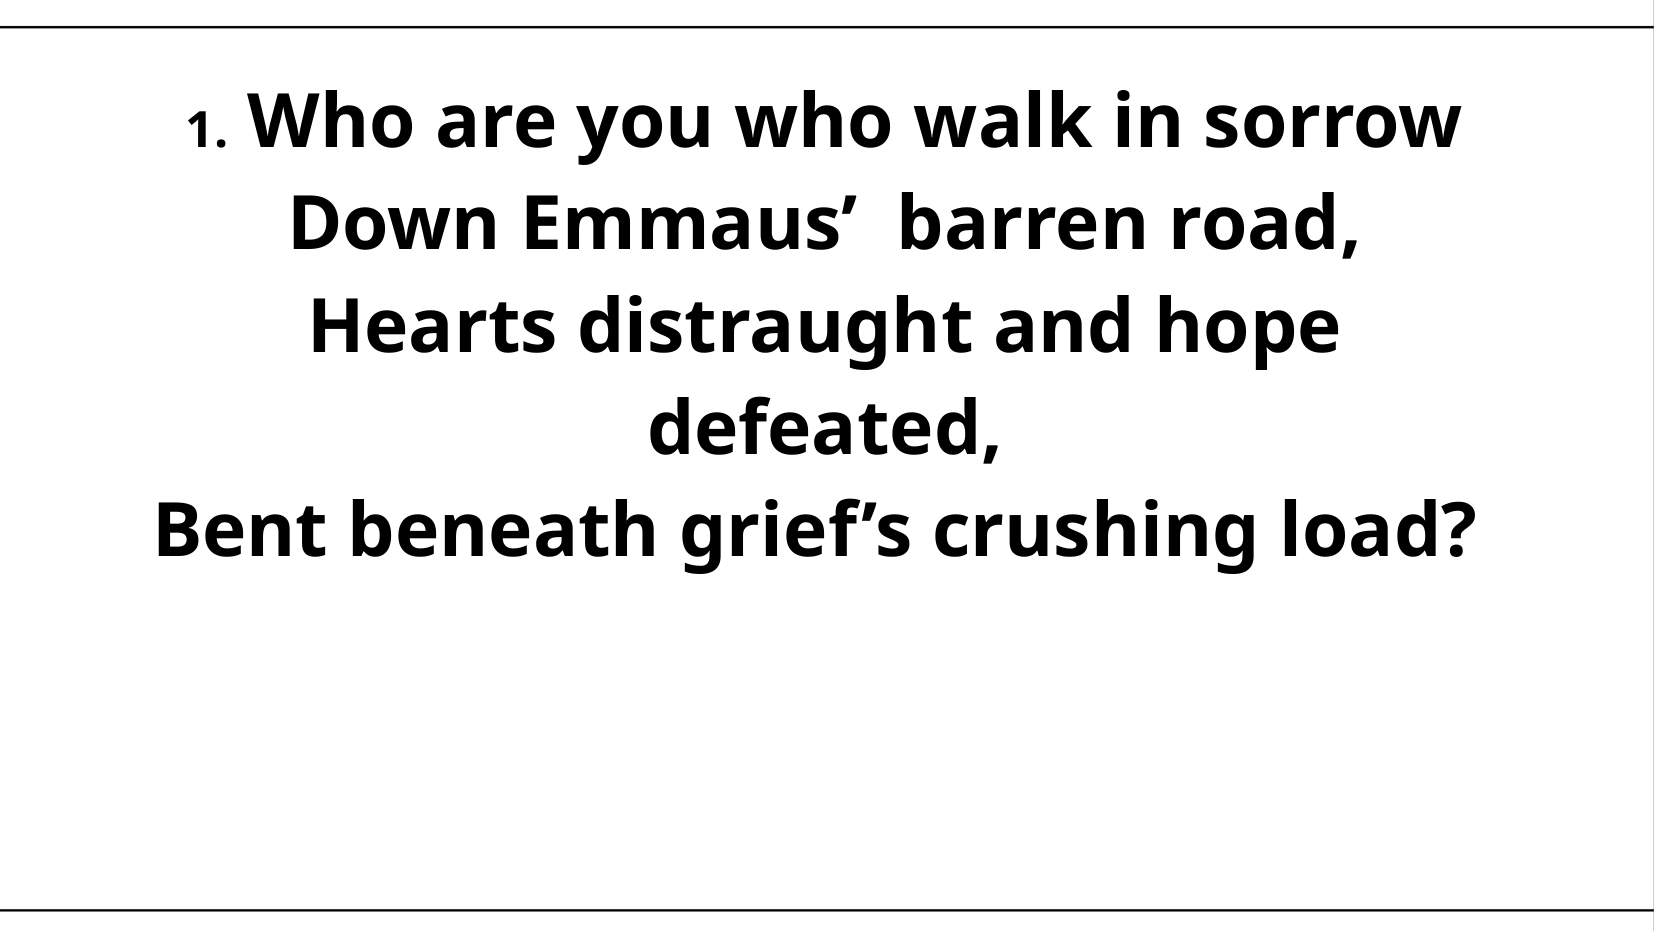

1. Who are you who walk in sorrow
Down Emmaus’ barren road,
Hearts distraught and hope defeated,
Bent beneath grief’s crushing load?